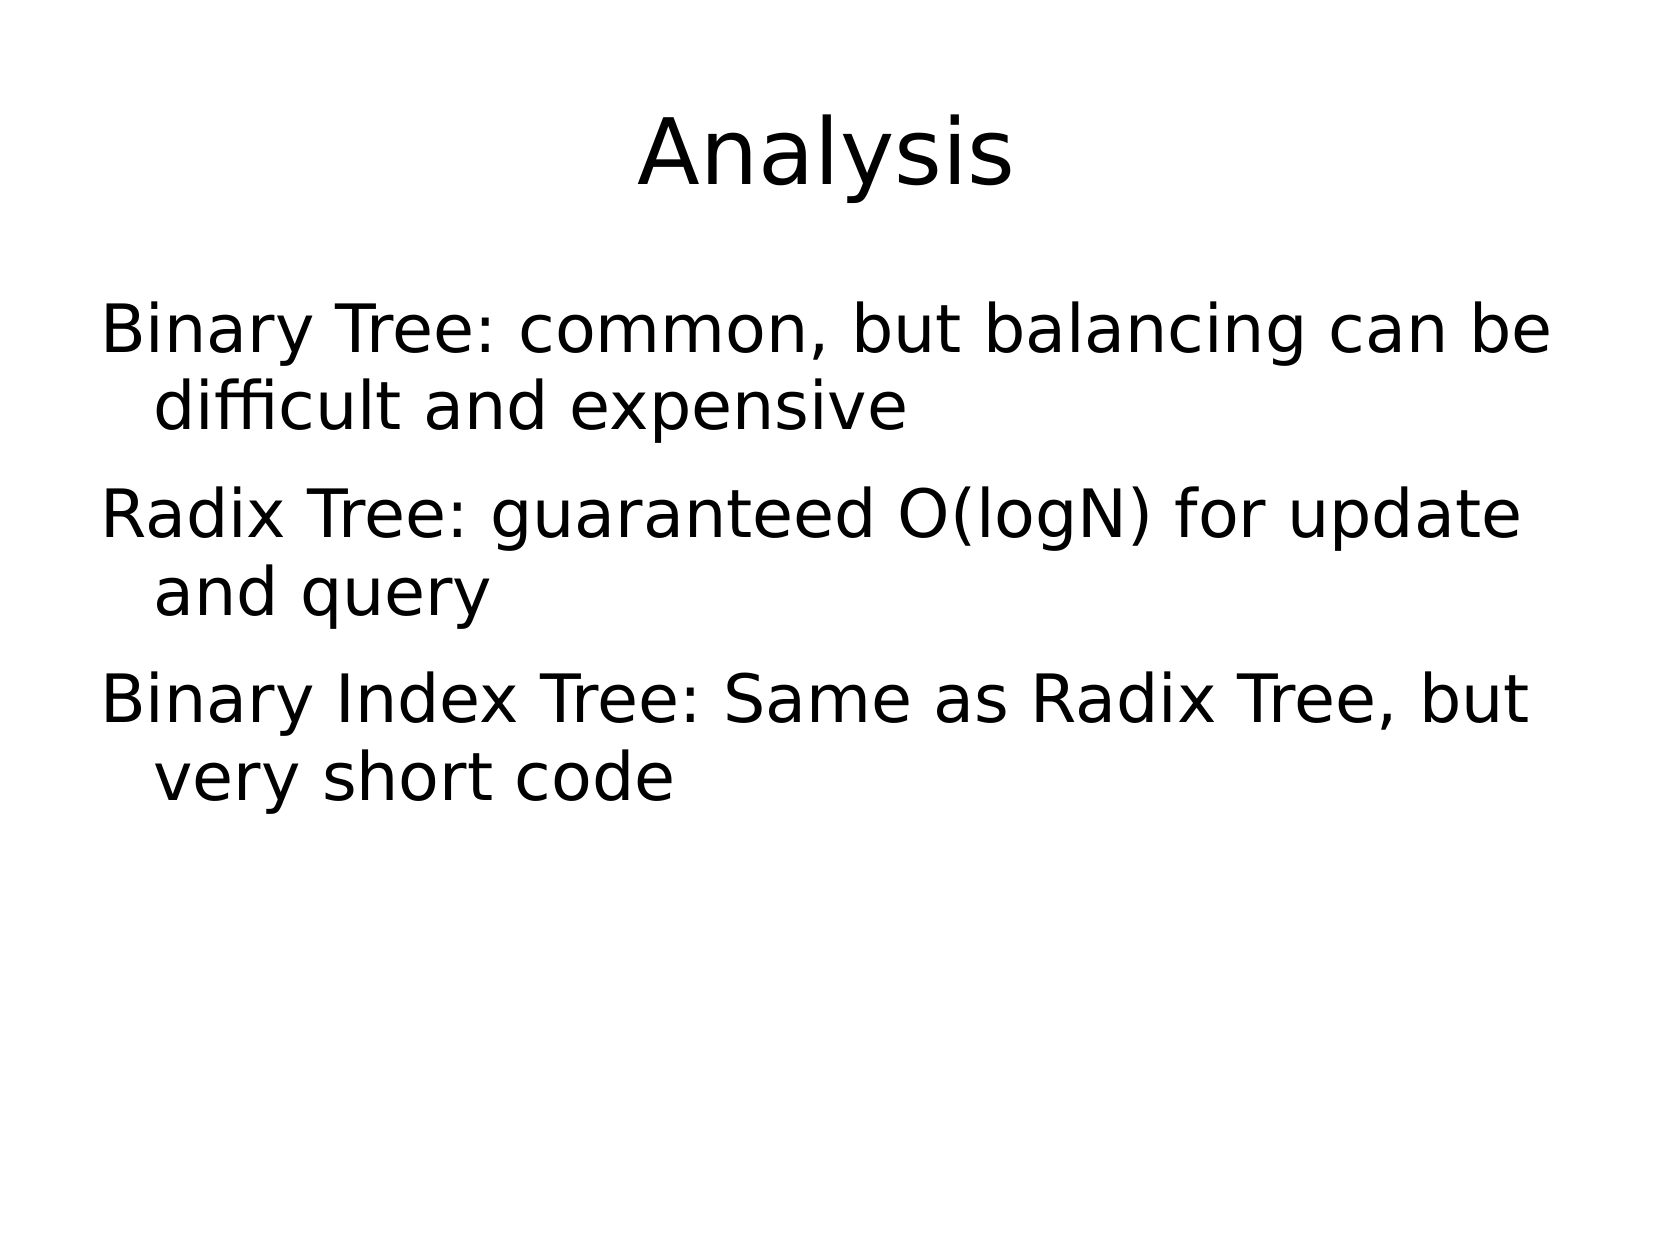

# Analysis
Binary Tree: common, but balancing can be difficult and expensive
Radix Tree: guaranteed O(logN) for update and query
Binary Index Tree: Same as Radix Tree, but very short code